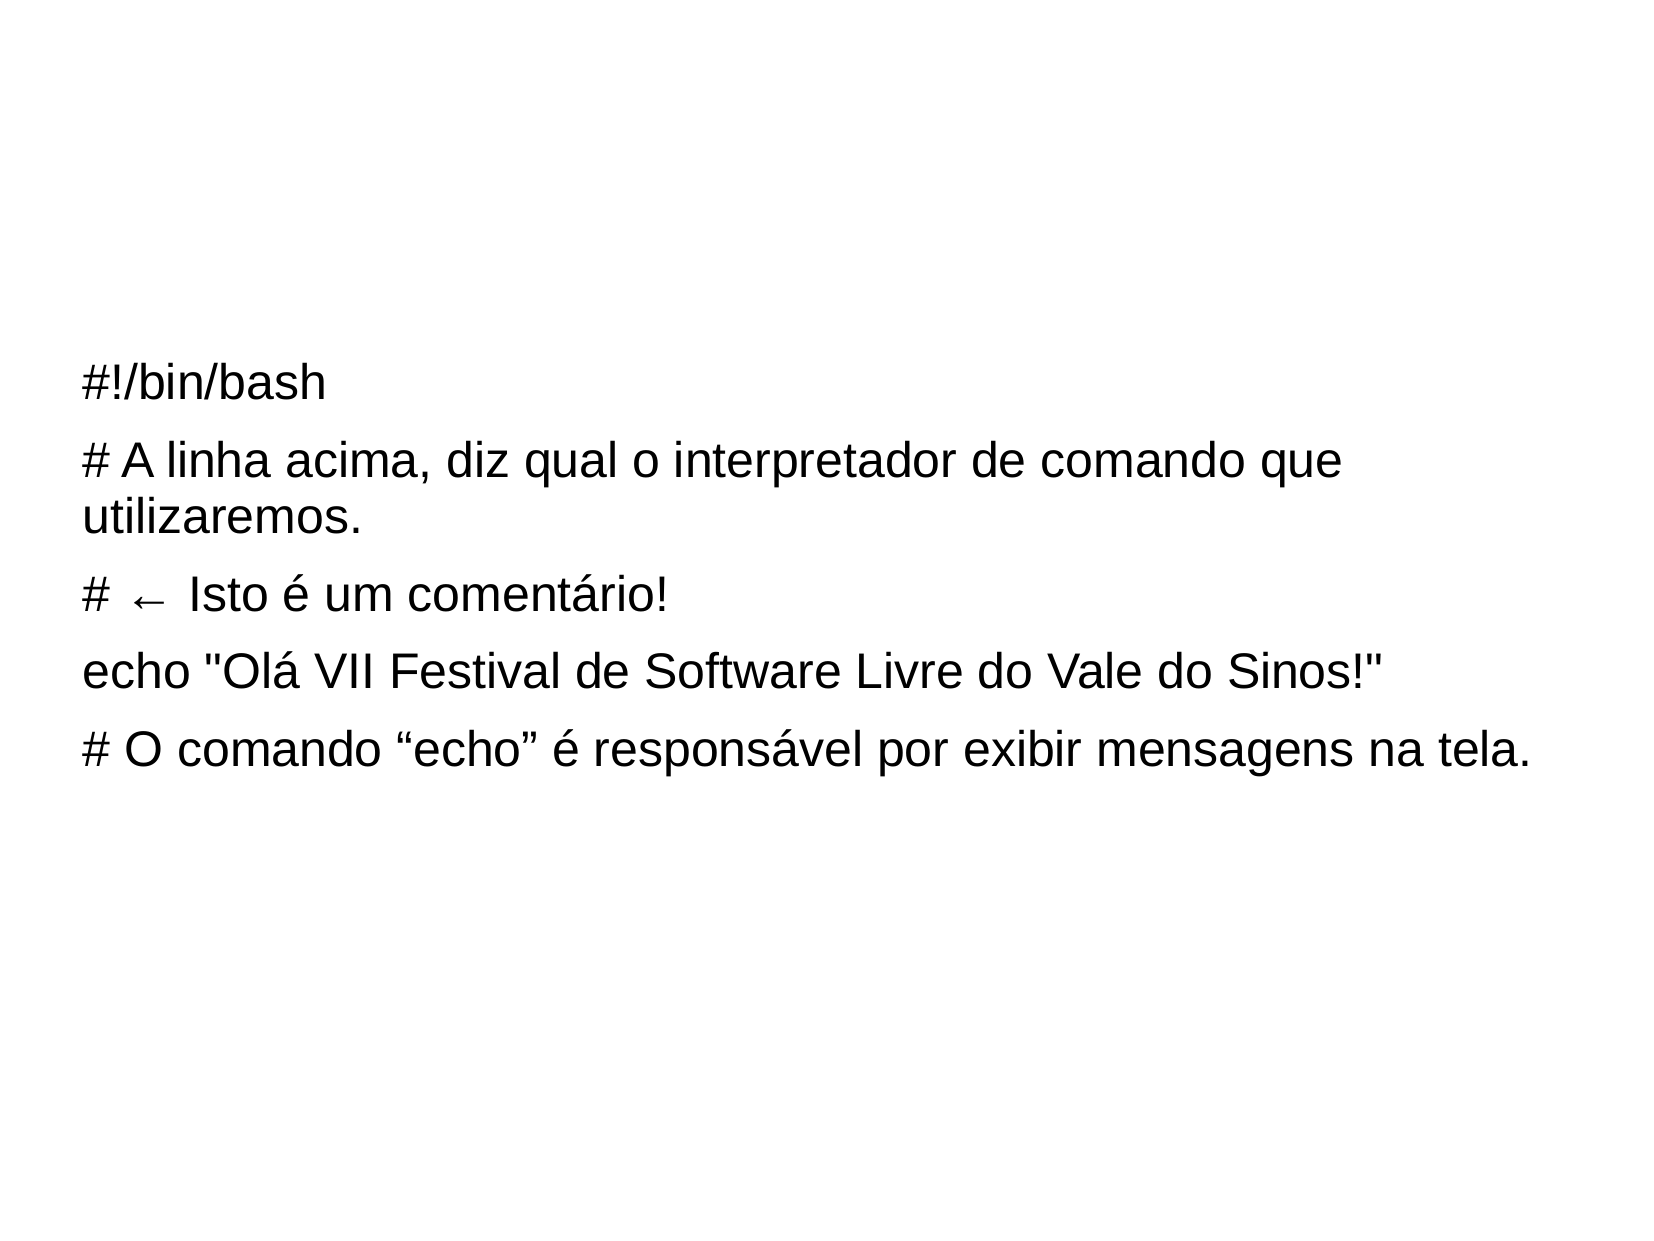

# #!/bin/bash
# A linha acima, diz qual o interpretador de comando que utilizaremos.
# ← Isto é um comentário!
echo "Olá VII Festival de Software Livre do Vale do Sinos!"
# O comando “echo” é responsável por exibir mensagens na tela.